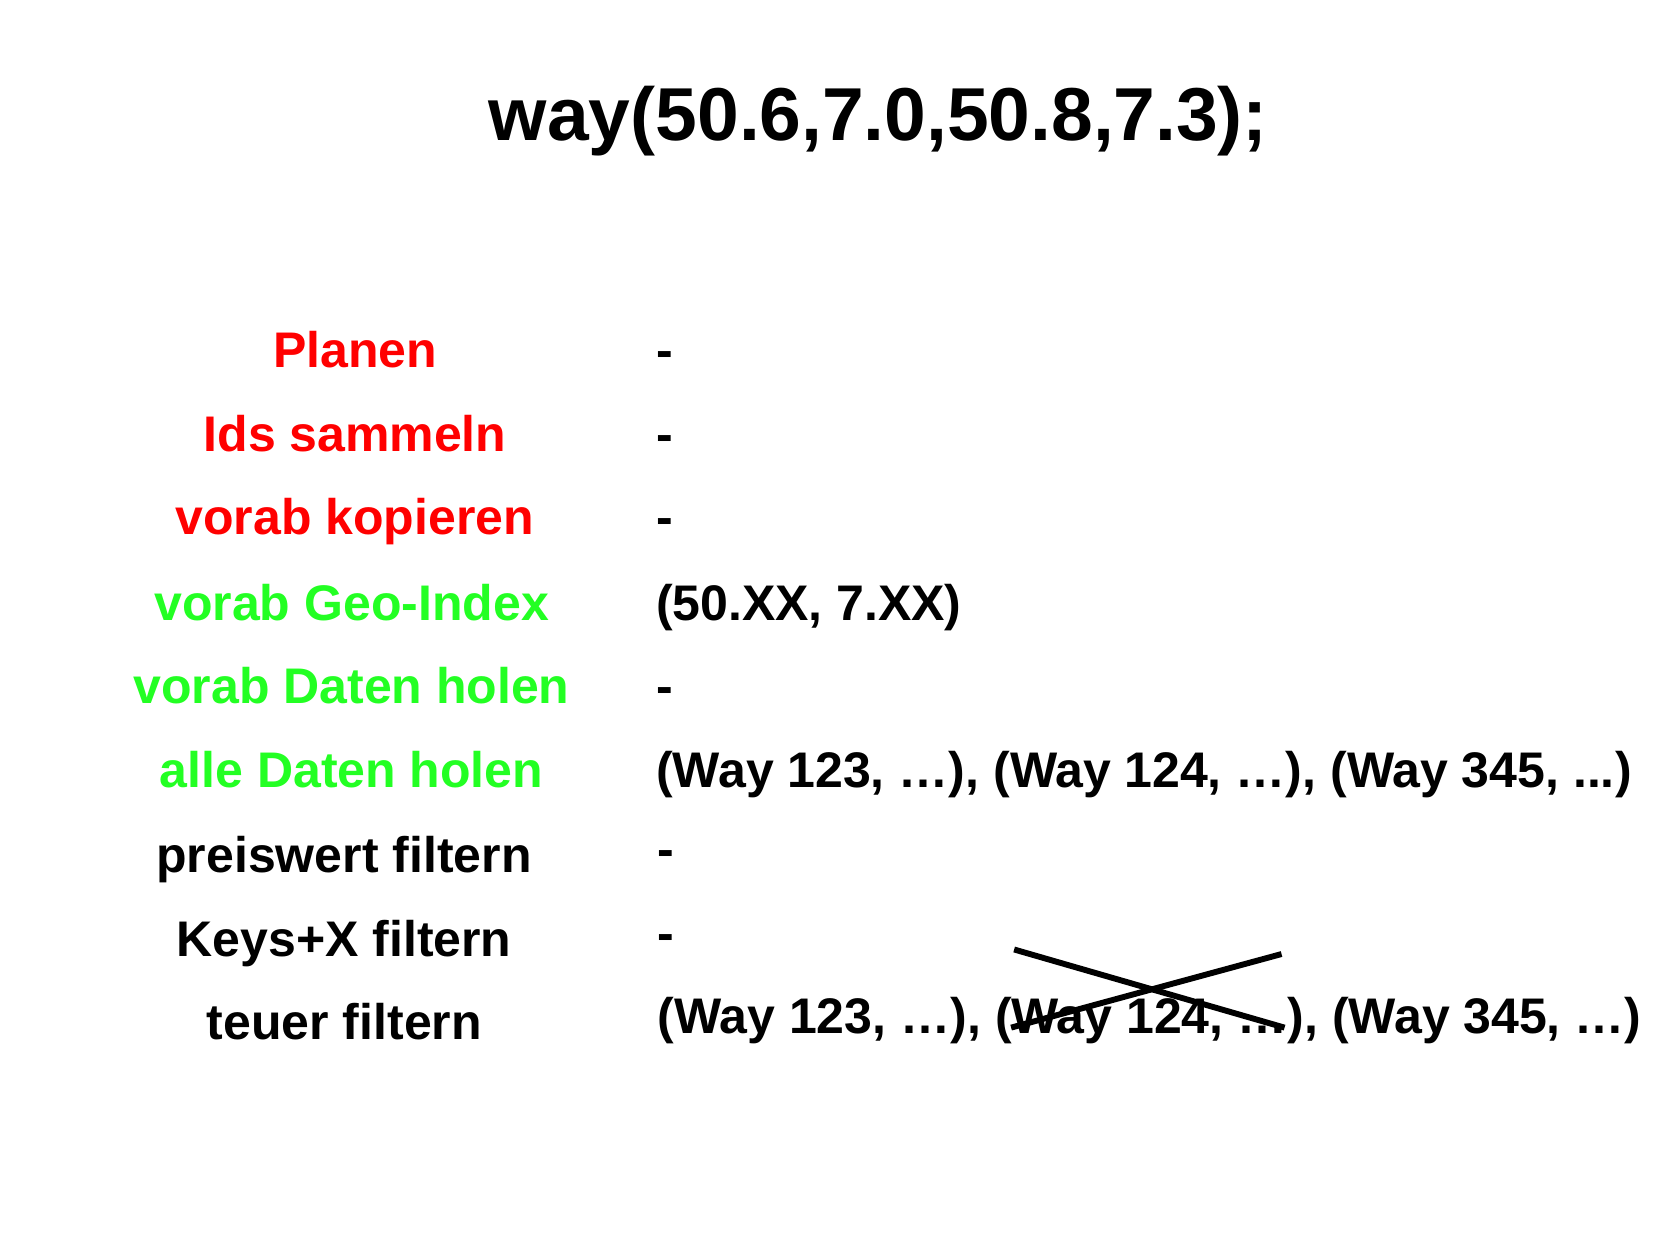

way(50.6,7.0,50.8,7.3);
-
-
-
Planen
Ids sammeln
vorab kopieren
vorab Geo-Index
vorab Daten holen
alle Daten holen
(50.XX, 7.XX)
-
(Way 123, …), (Way 124, …), (Way 345, ...)
-
-
(Way 123, …), (Way 124, …), (Way 345, …)
preiswert filtern
Keys+X filtern
teuer filtern